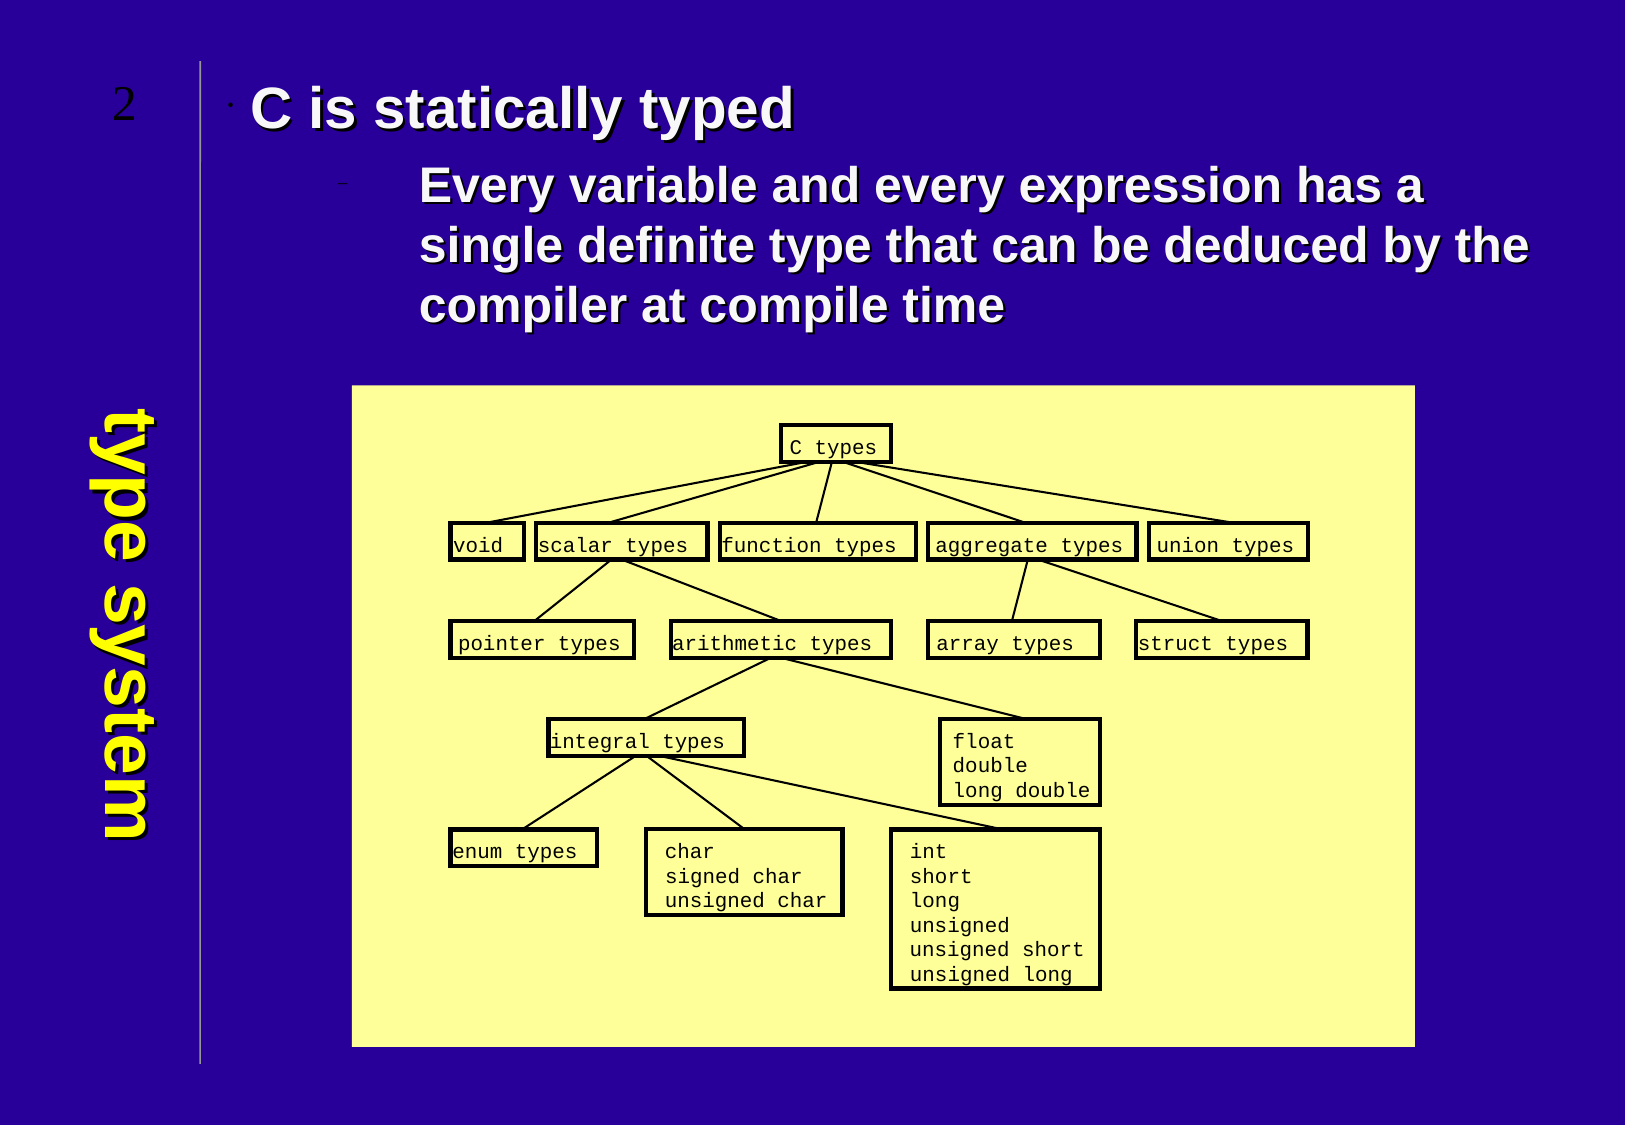

2
 C is statically typed
Every variable and every expression has a single definite type that can be deduced by the compiler at compile time
# type system
C types
void
scalar types
function types
aggregate types
union types
pointer types
arithmetic types
array types
struct types
integral types
float
double
long double
enum types
char
signed char
unsigned char
int
short
long
unsigned
unsigned short
unsigned long